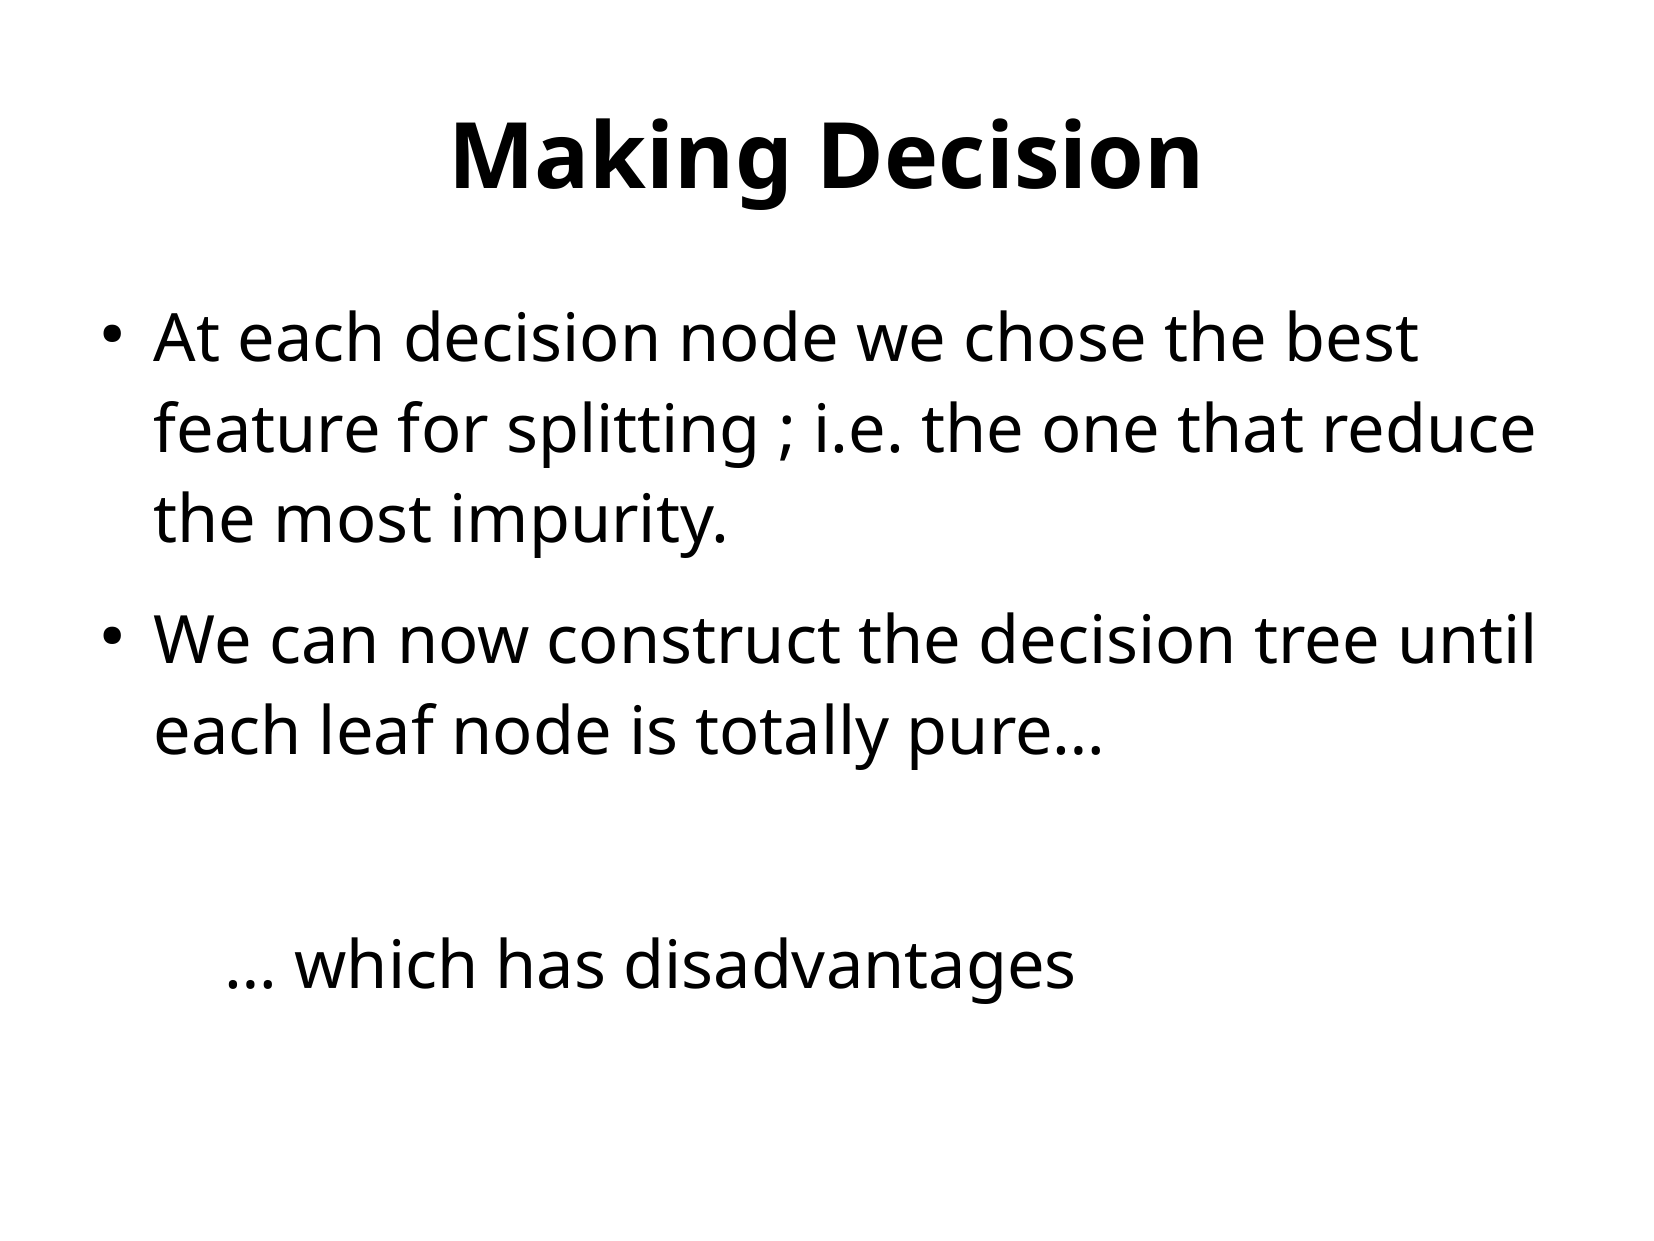

# Making Decision
At each decision node we chose the best feature for splitting ; i.e. the one that reduce the most impurity.
We can now construct the decision tree until each leaf node is totally pure…
… which has disadvantages